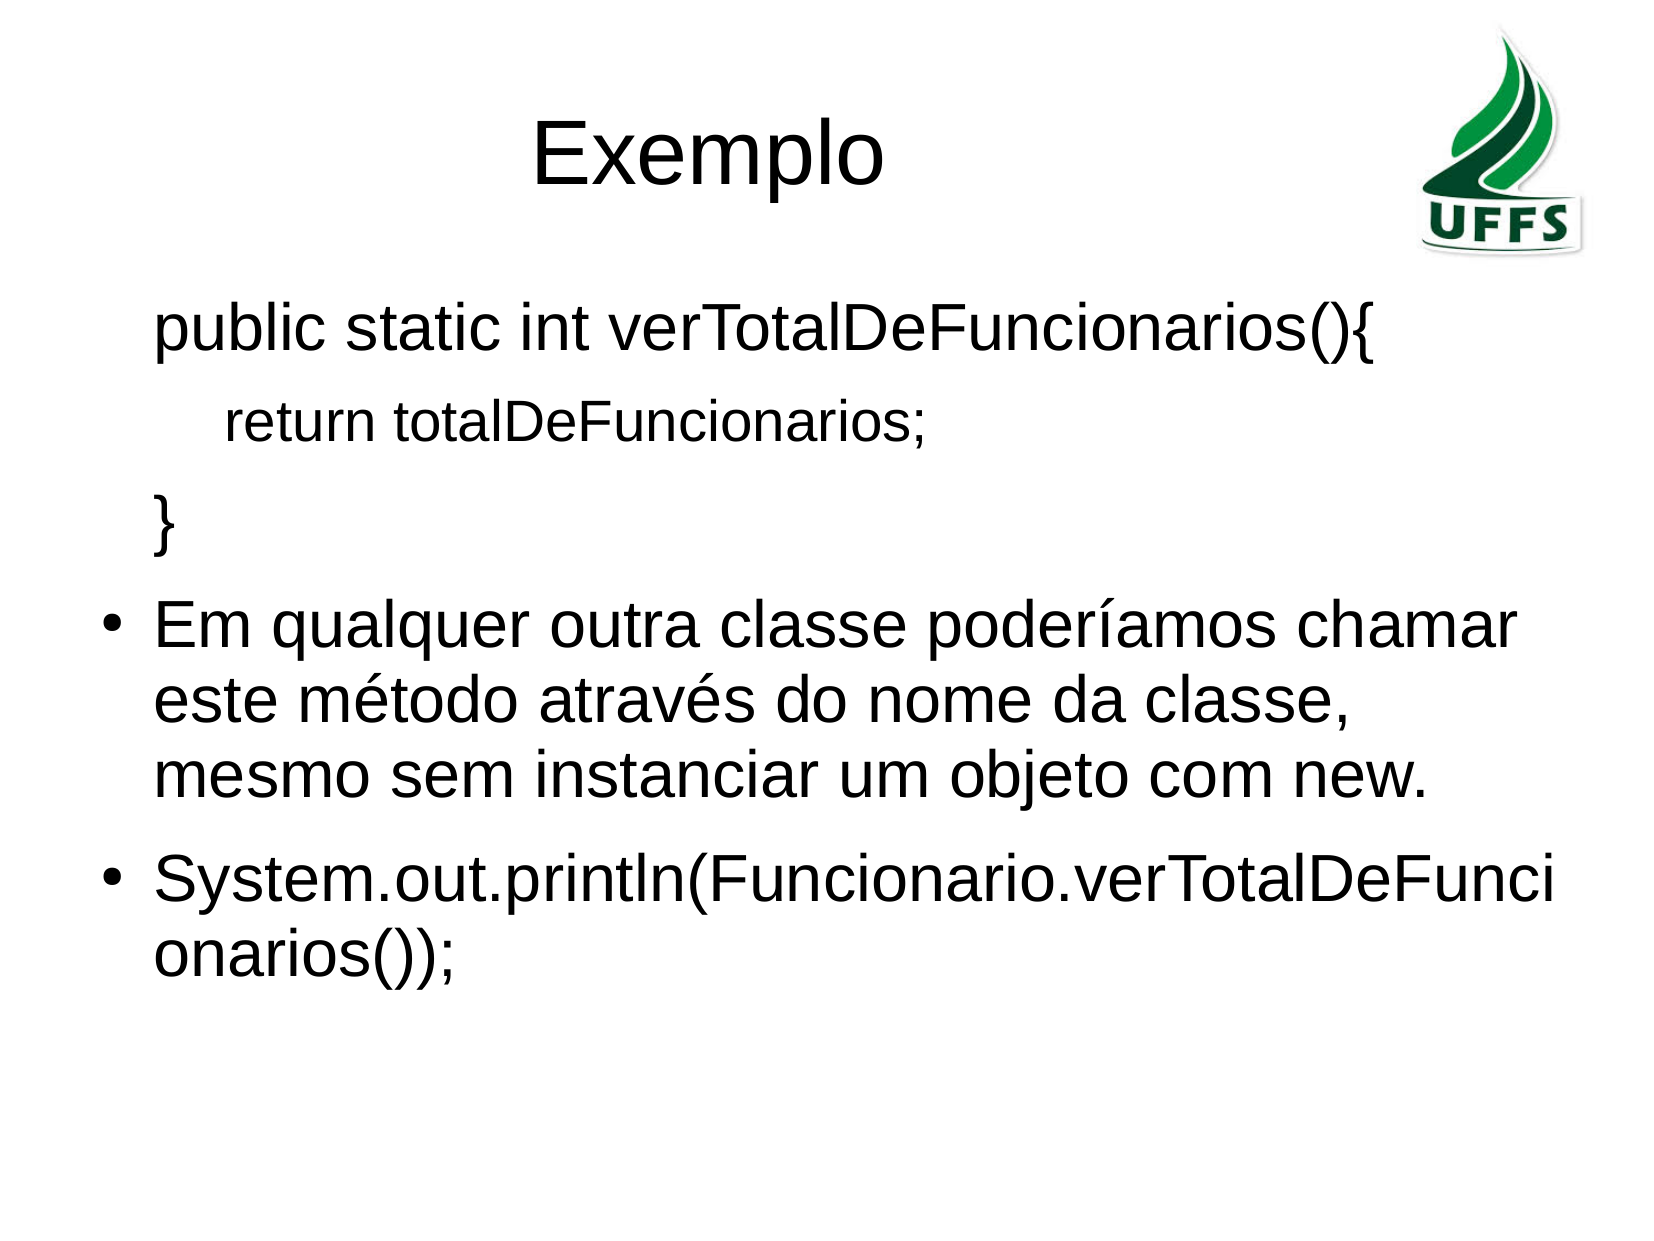

# Exemplo
public static int verTotalDeFuncionarios(){
return totalDeFuncionarios;
}
Em qualquer outra classe poderíamos chamar este método através do nome da classe, mesmo sem instanciar um objeto com new.
System.out.println(Funcionario.verTotalDeFuncionarios());